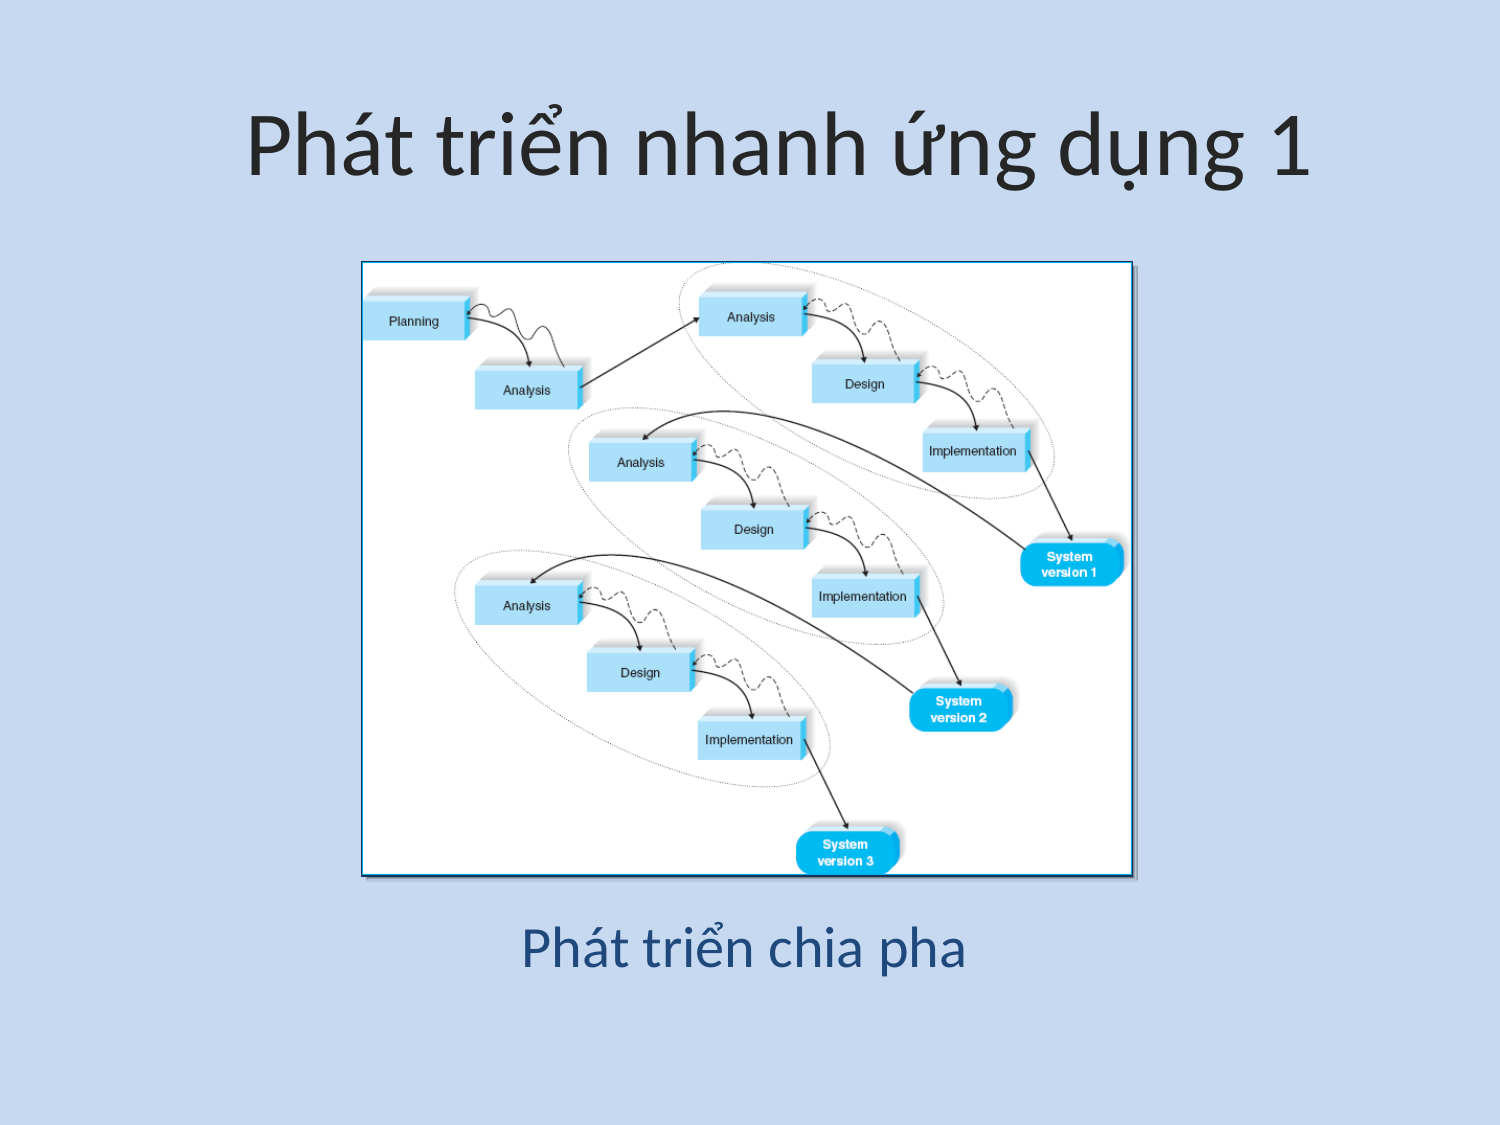

# Phát triển nhanh ứng dụng 1
Phát triển chia pha